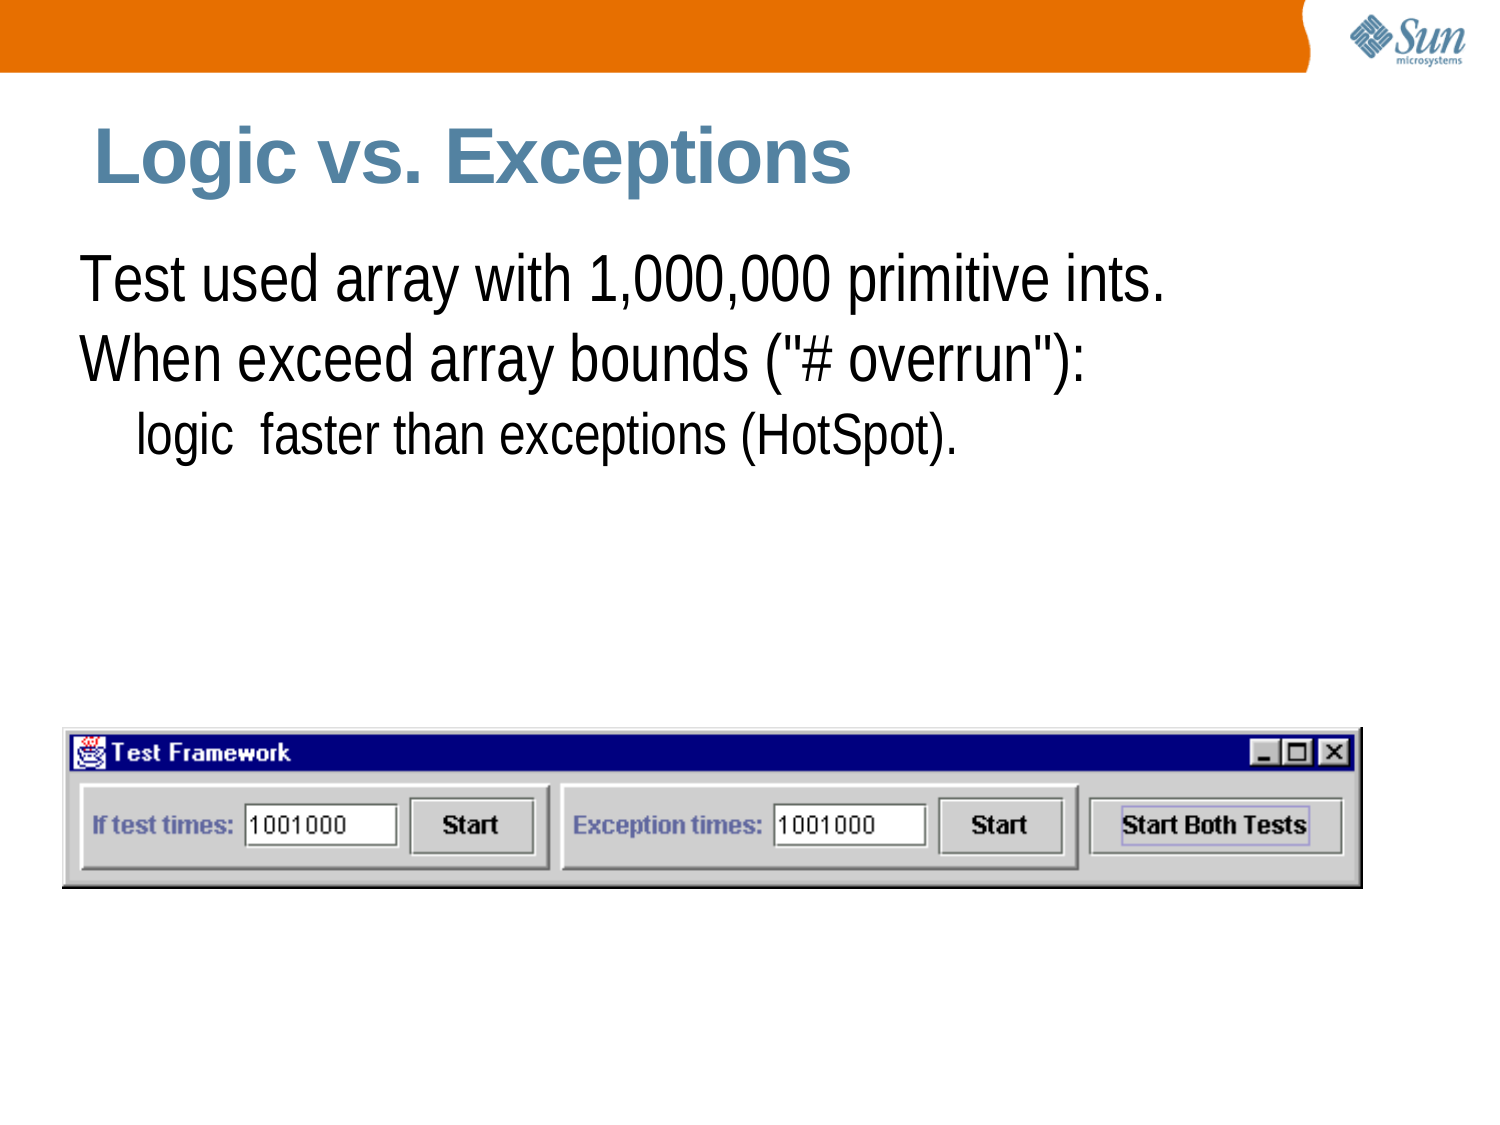

# Logic vs. Exceptions
Test used array with 1,000,000 primitive ints.
When exceed array bounds ("# overrun"):
logic faster than exceptions (HotSpot).